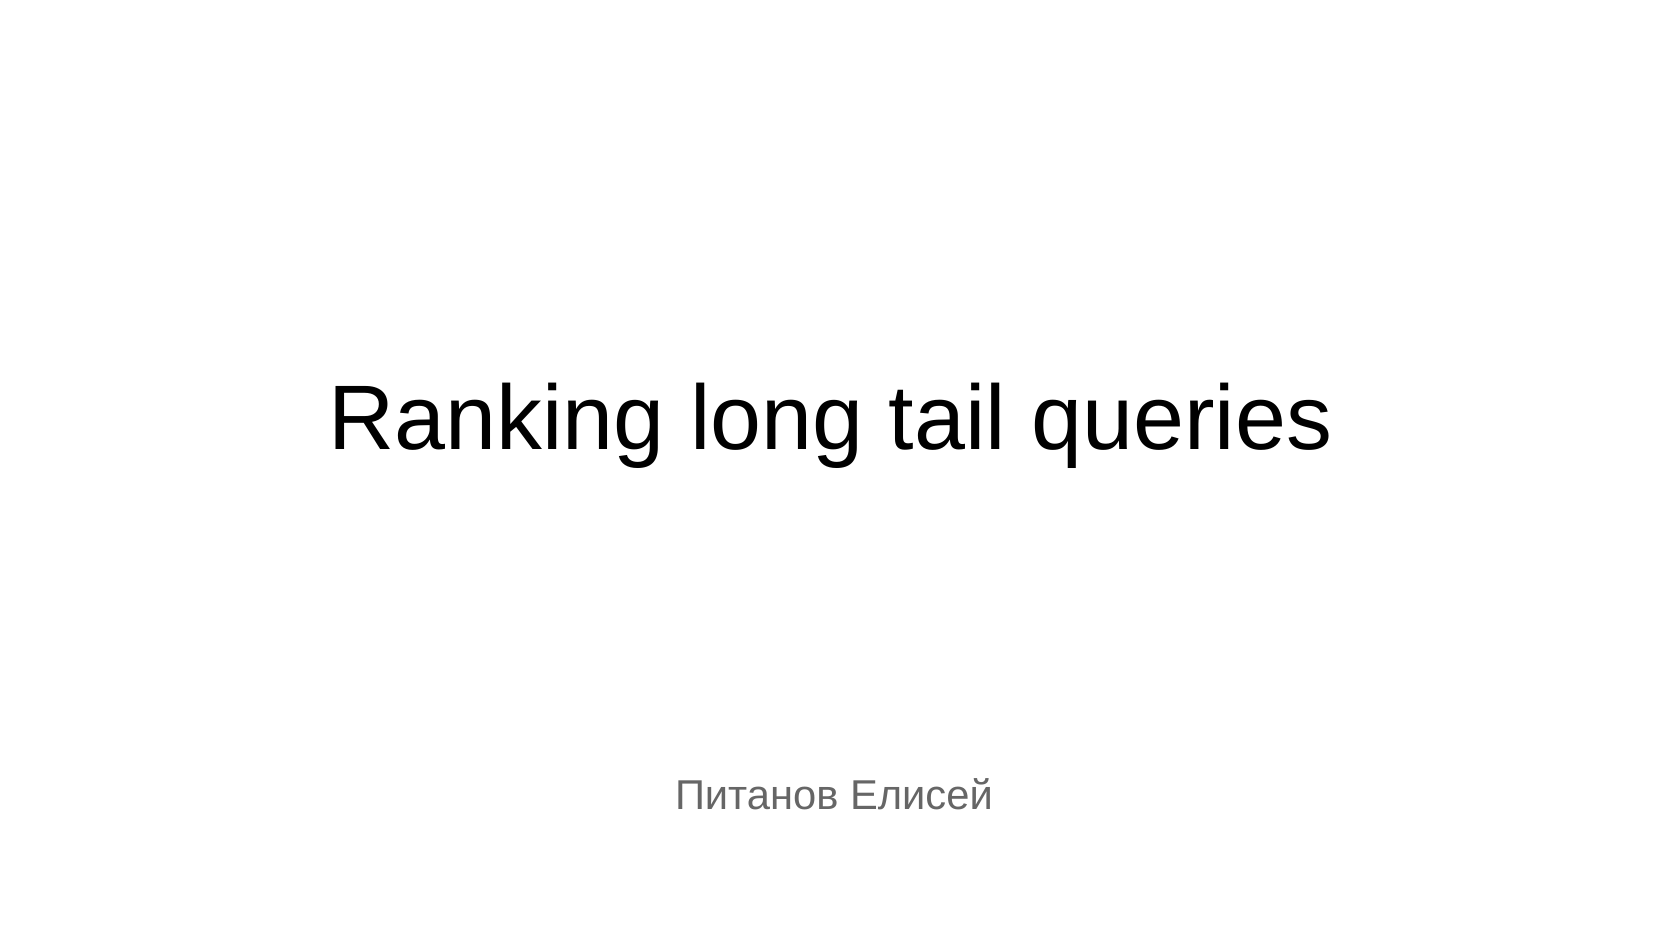

# Ranking long tail queries
Питанов Елисей